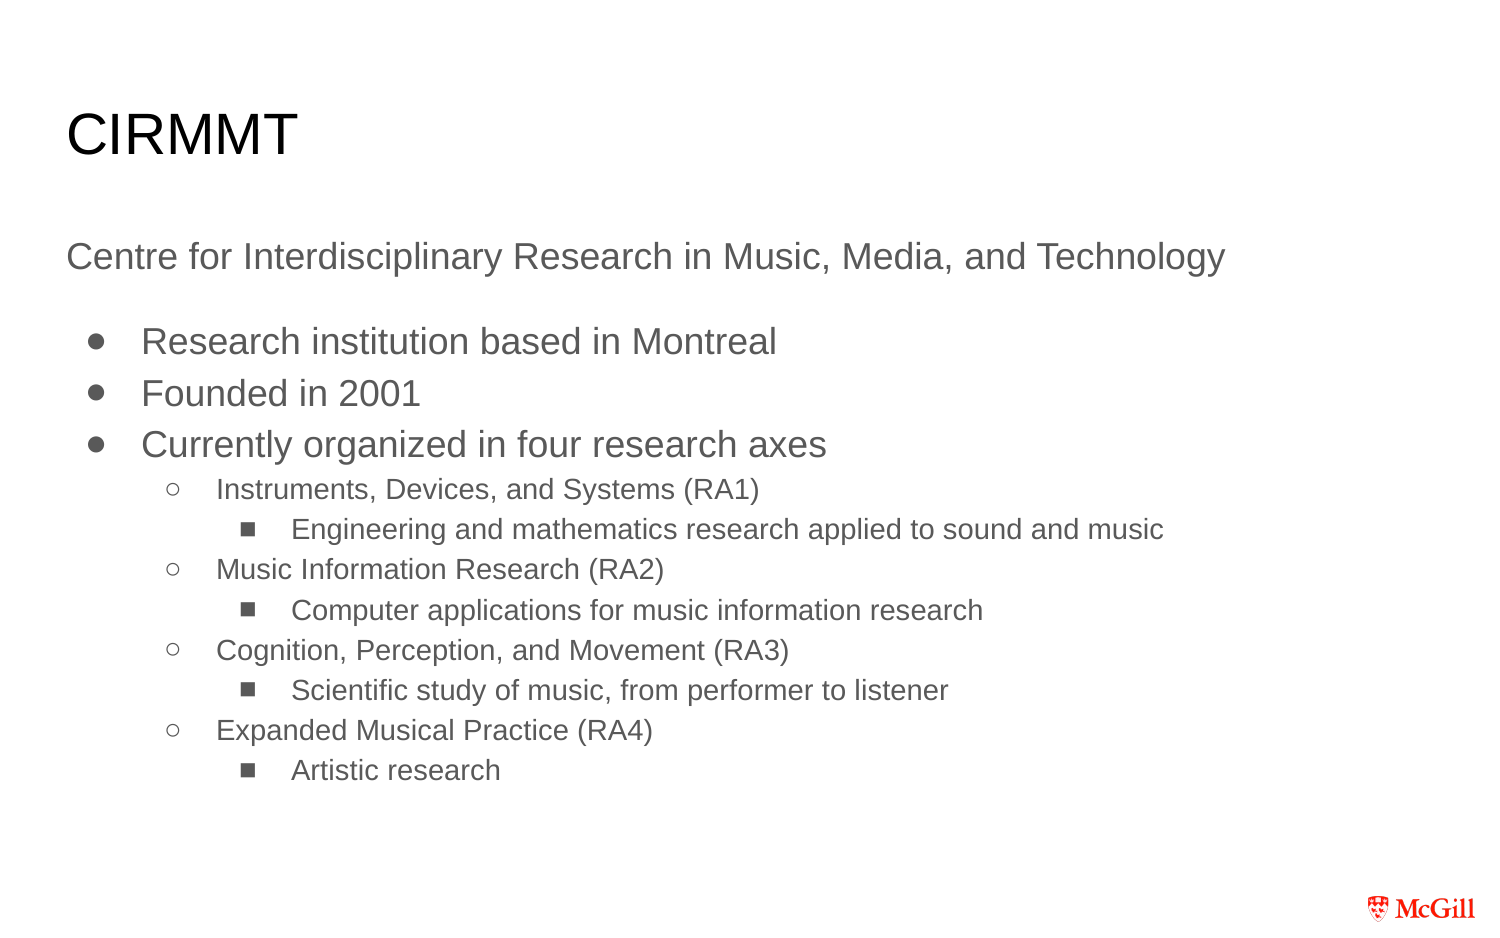

# CIRMMT
Centre for Interdisciplinary Research in Music, Media, and Technology
Research institution based in Montreal
Founded in 2001
Currently organized in four research axes
Instruments, Devices, and Systems (RA1)
Engineering and mathematics research applied to sound and music
Music Information Research (RA2)
Computer applications for music information research
Cognition, Perception, and Movement (RA3)
Scientific study of music, from performer to listener
Expanded Musical Practice (RA4)
Artistic research